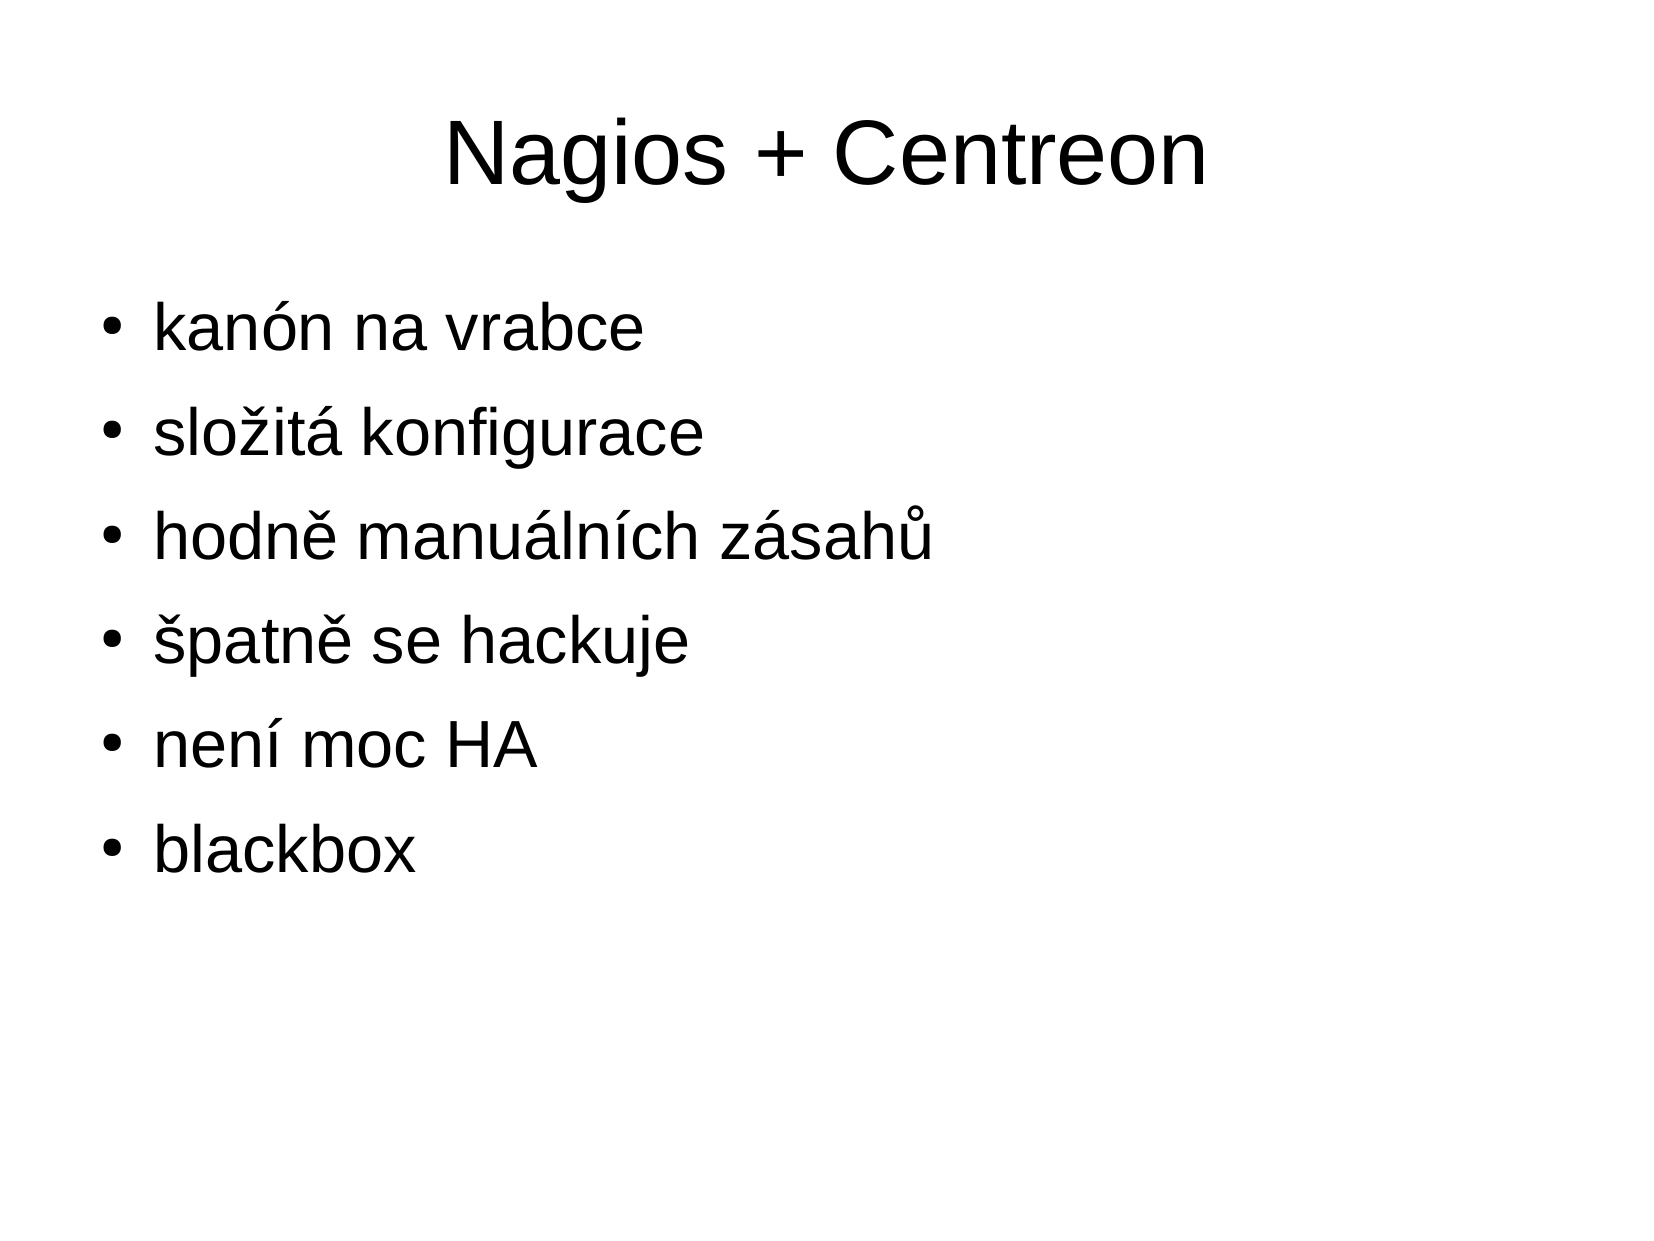

# Nagios + Centreon
kanón na vrabce
složitá konfigurace
hodně manuálních zásahů
špatně se hackuje
není moc HA
blackbox